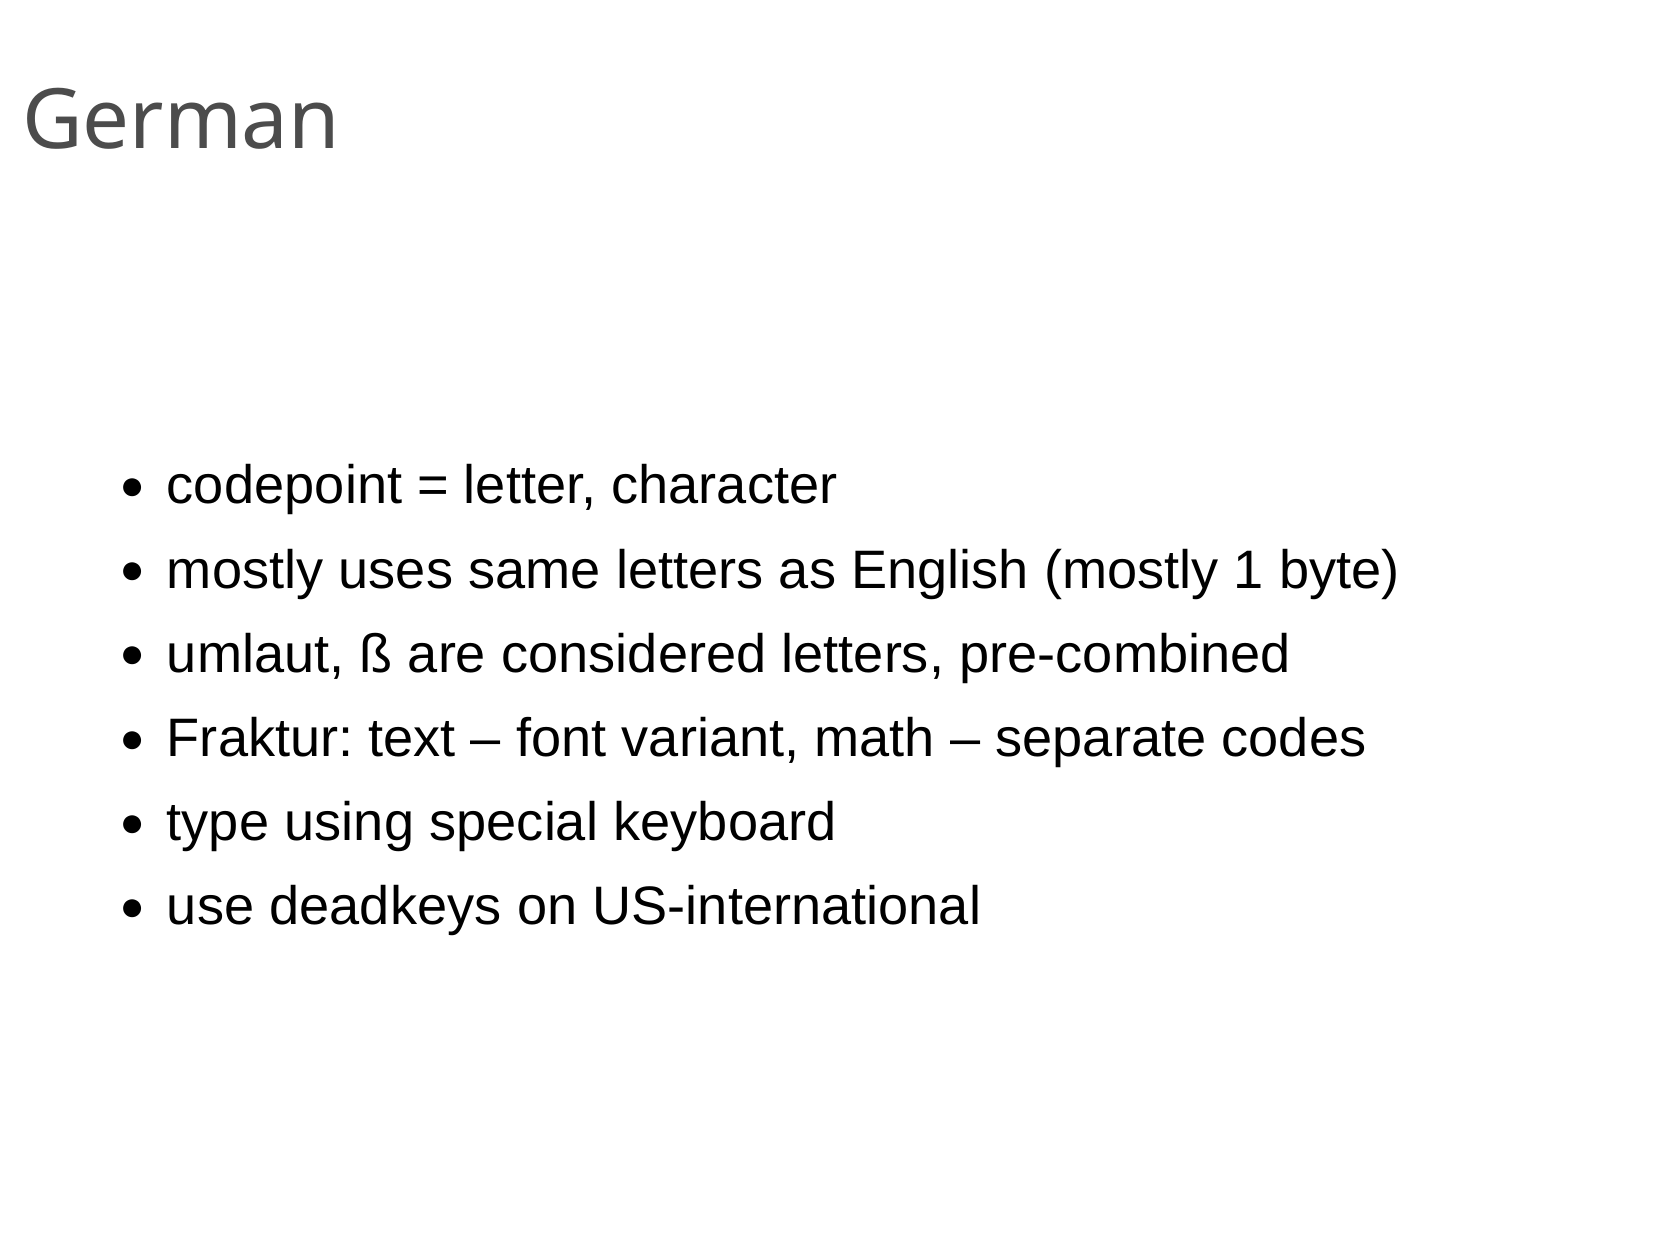

# German
codepoint = letter, character
mostly uses same letters as English (mostly 1 byte)
umlaut, ß are considered letters, pre-combined
Fraktur: text – font variant, math – separate codes
type using special keyboard
use deadkeys on US-international